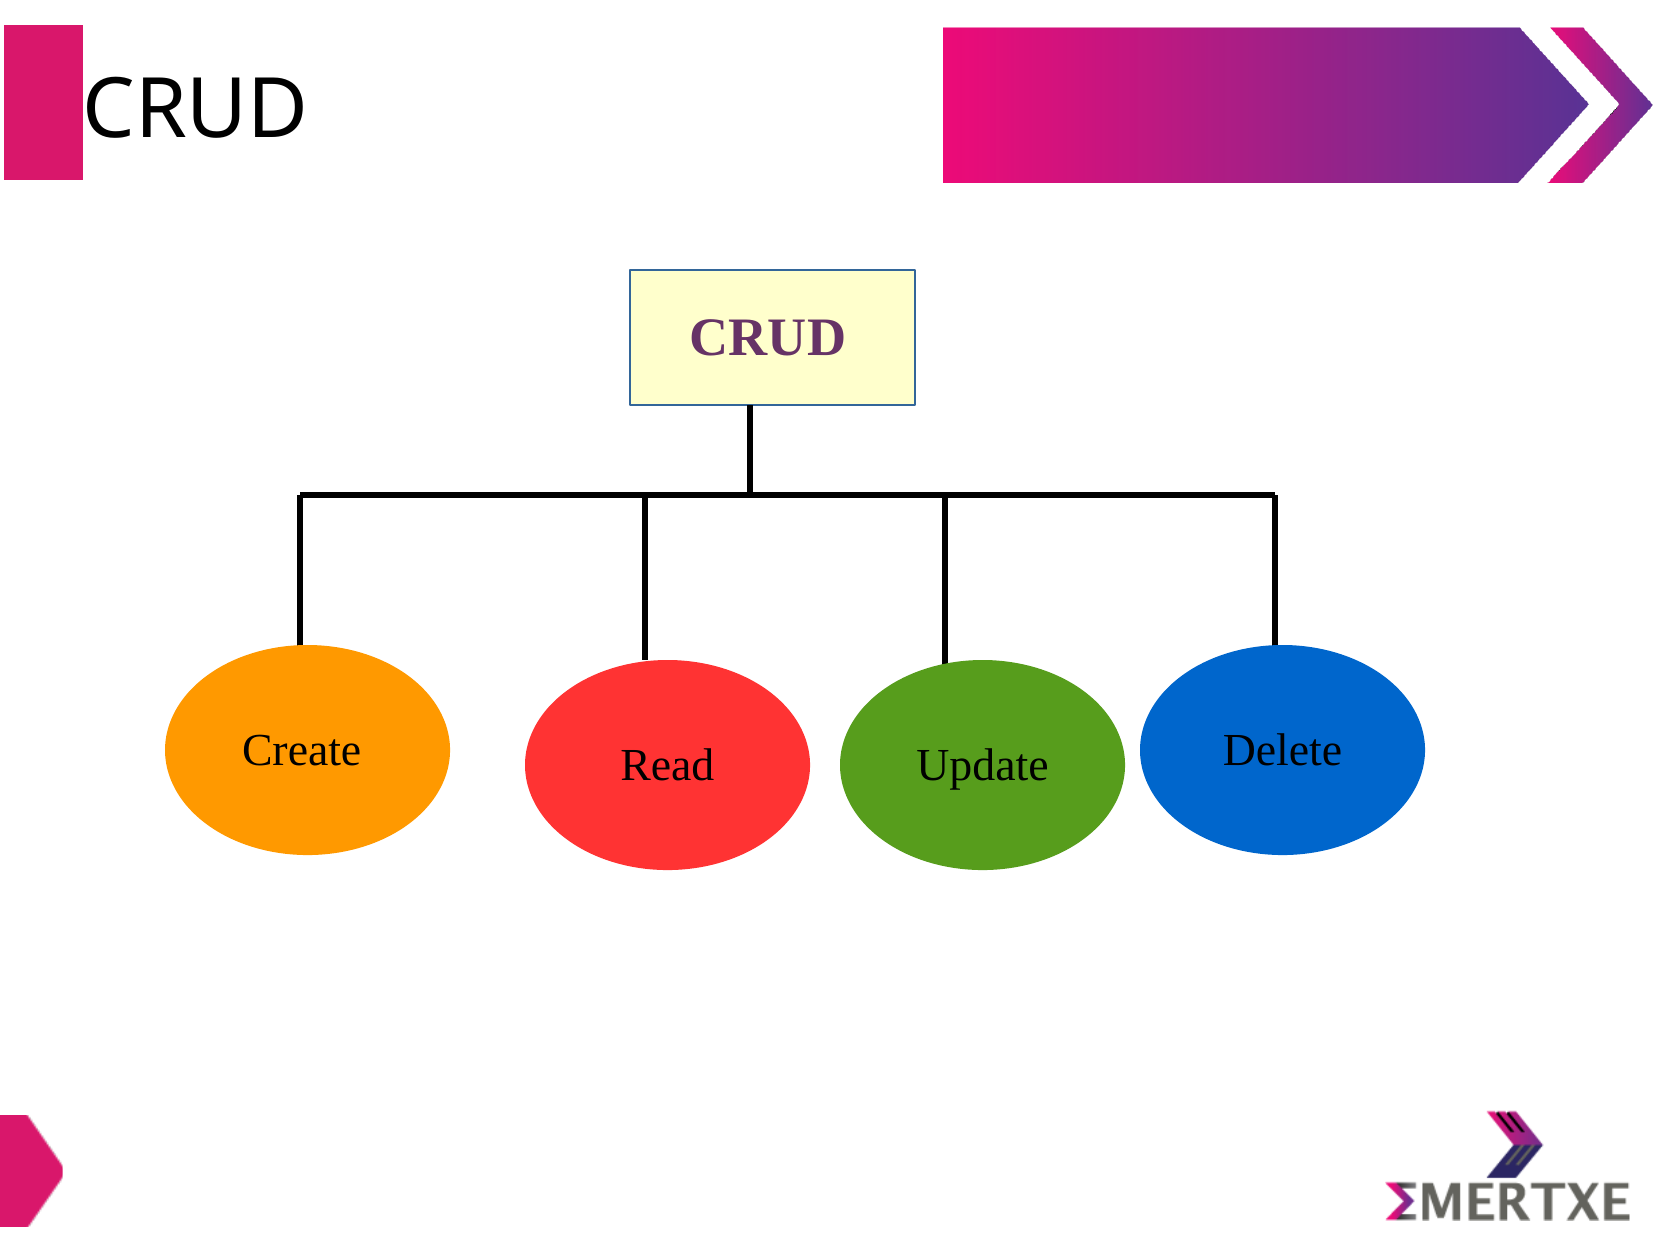

# CRUD
CRUD
Create
Delete
Read
Update